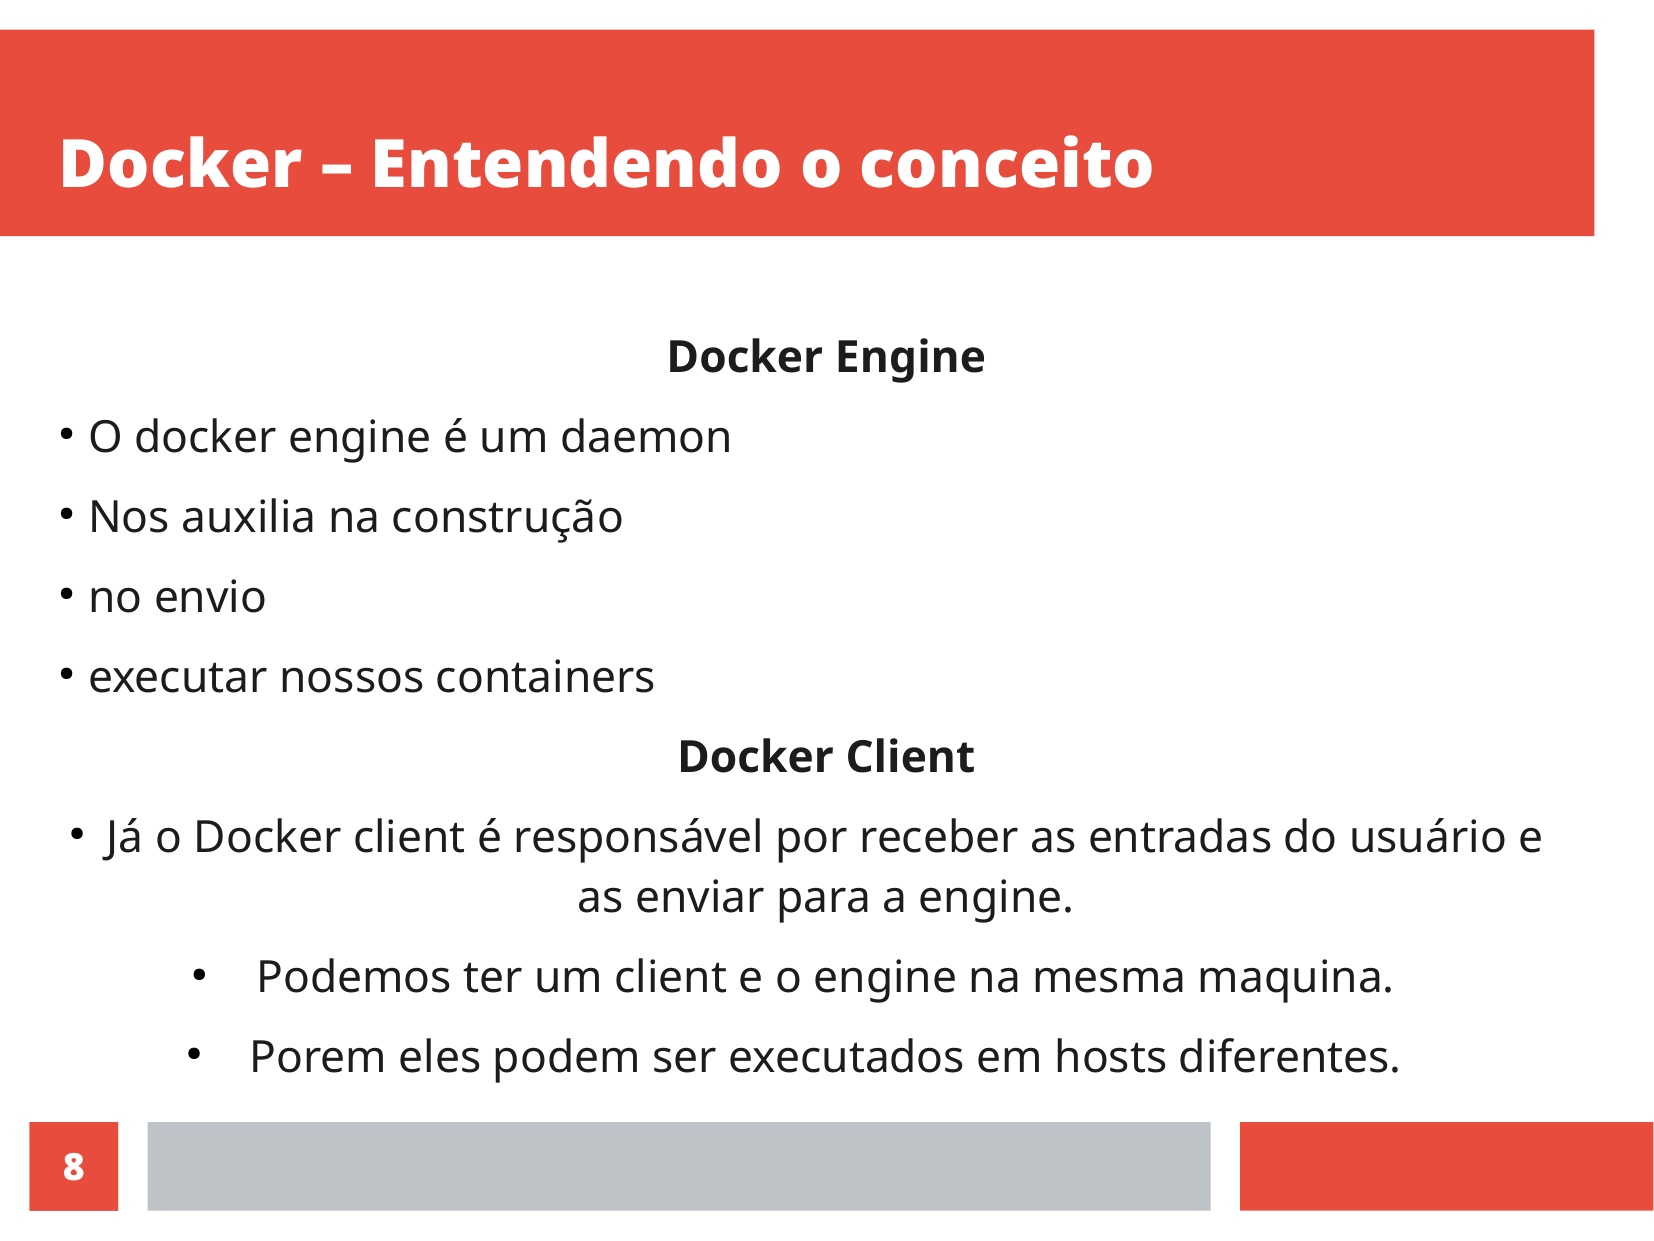

# Docker – Entendendo o conceito
Docker Engine
O docker engine é um daemon
Nos auxilia na construção
no envio
executar nossos containers
Docker Client
Já o Docker client é responsável por receber as entradas do usuário e as enviar para a engine.
Podemos ter um client e o engine na mesma maquina.
Porem eles podem ser executados em hosts diferentes.
8